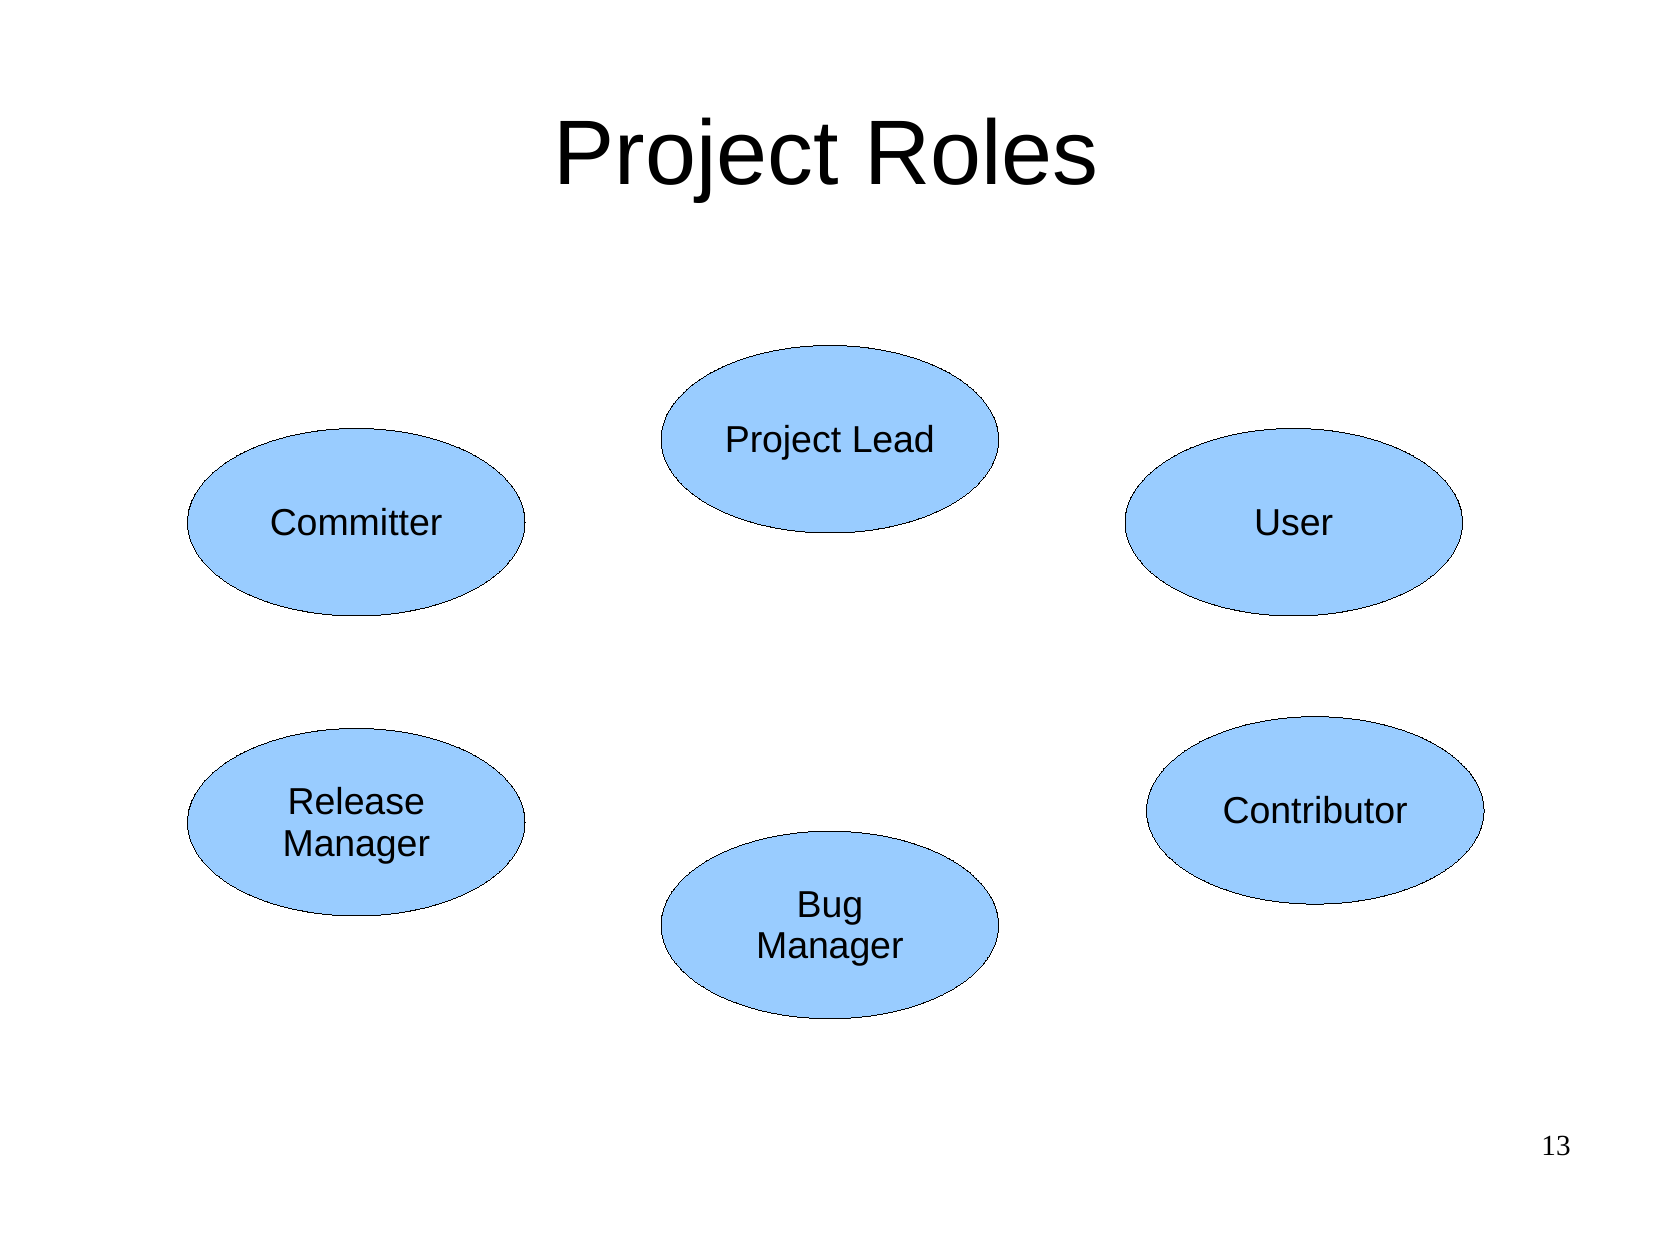

# Project Roles
Project Lead
Committer
User
Contributor
Release
Manager
Bug
Manager
13